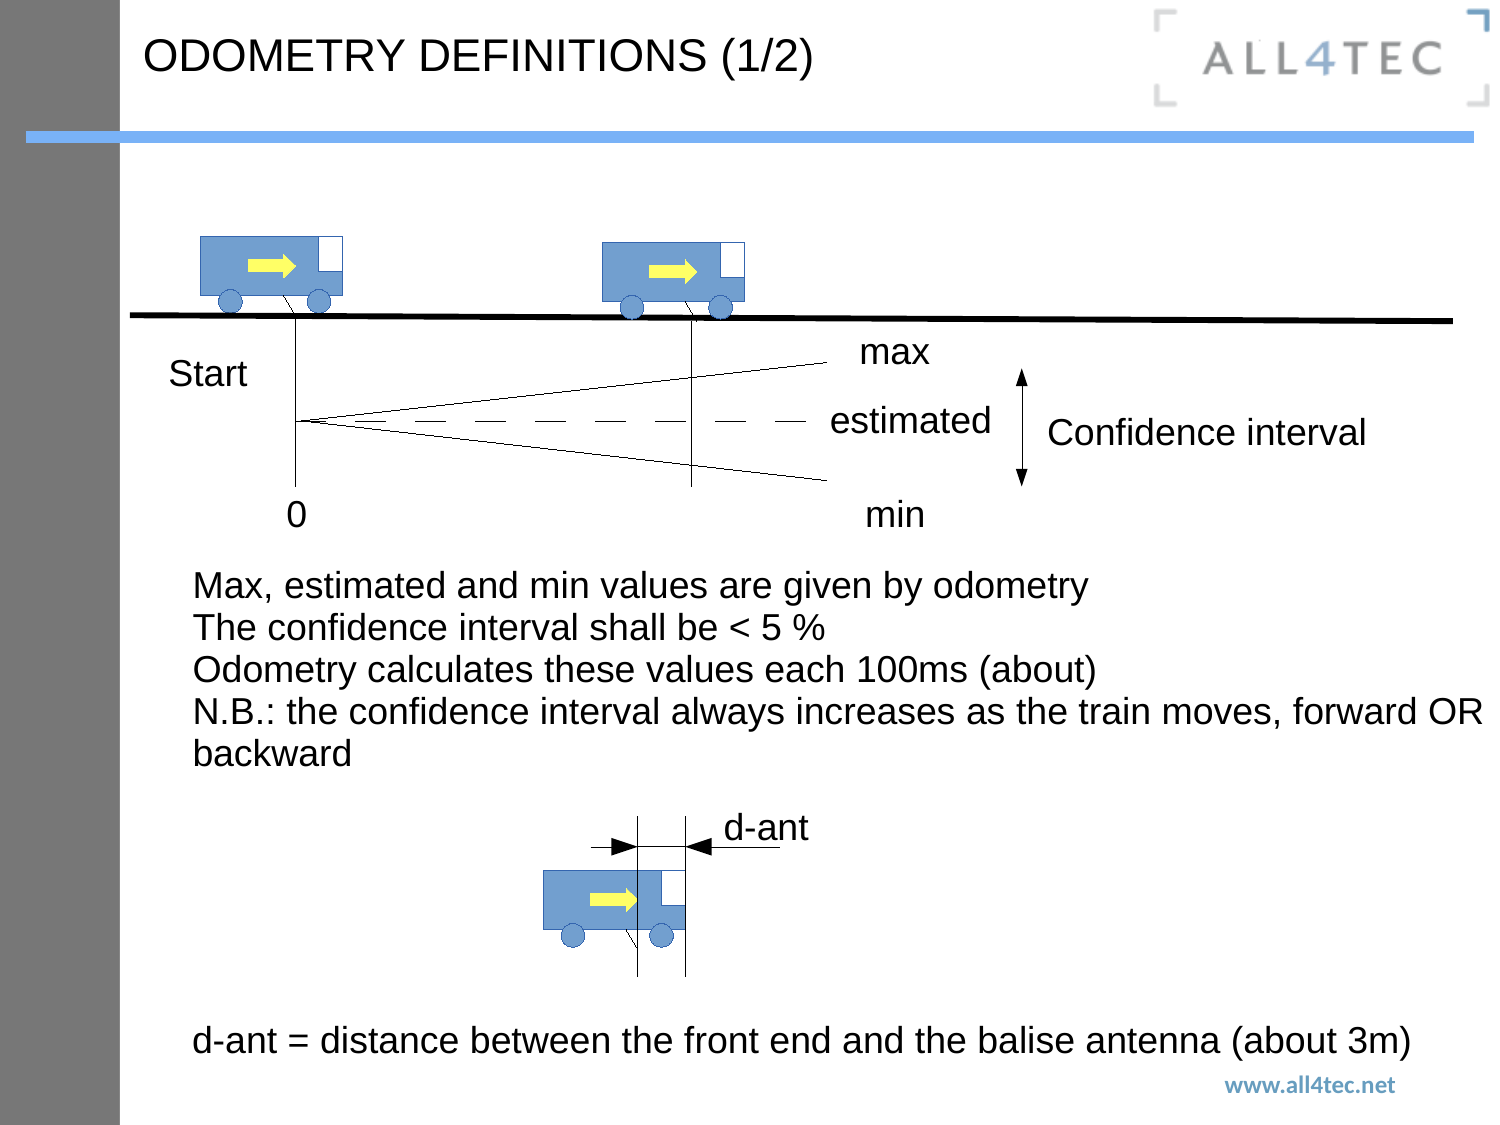

# ODOMETRY DEFINITIONS (1/2)
max
Start
estimated
Confidence interval
0
min
Max, estimated and min values are given by odometry
The confidence interval shall be < 5 %
Odometry calculates these values each 100ms (about)
N.B.: the confidence interval always increases as the train moves, forward OR
backward
d-ant
d-ant = distance between the front end and the balise antenna (about 3m)